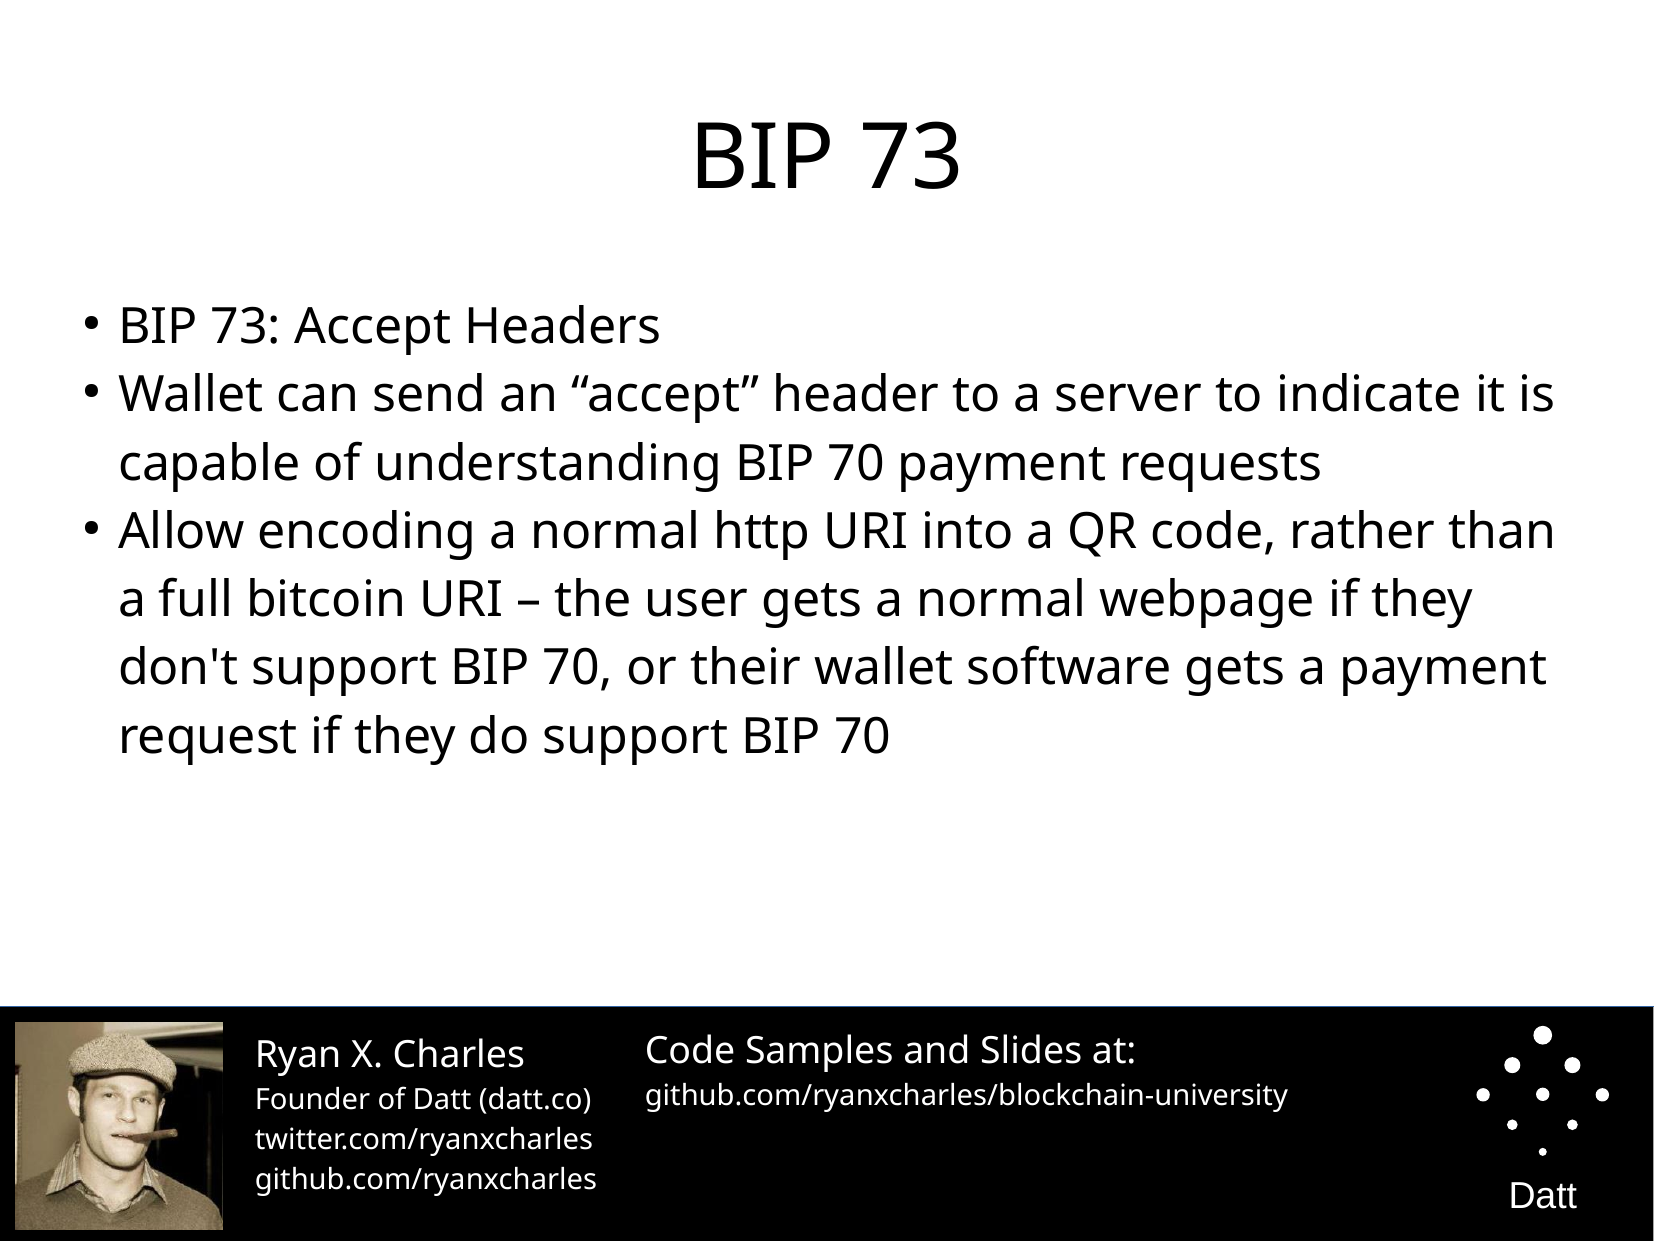

BIP 73
# BIP 73: Accept Headers
Wallet can send an “accept” header to a server to indicate it is capable of understanding BIP 70 payment requests
Allow encoding a normal http URI into a QR code, rather than a full bitcoin URI – the user gets a normal webpage if they don't support BIP 70, or their wallet software gets a payment request if they do support BIP 70
Code Samples and Slides at:
github.com/ryanxcharles/blockchain-university
Ryan X. Charles
Founder of Datt (datt.co)
twitter.com/ryanxcharles
github.com/ryanxcharles
Datt